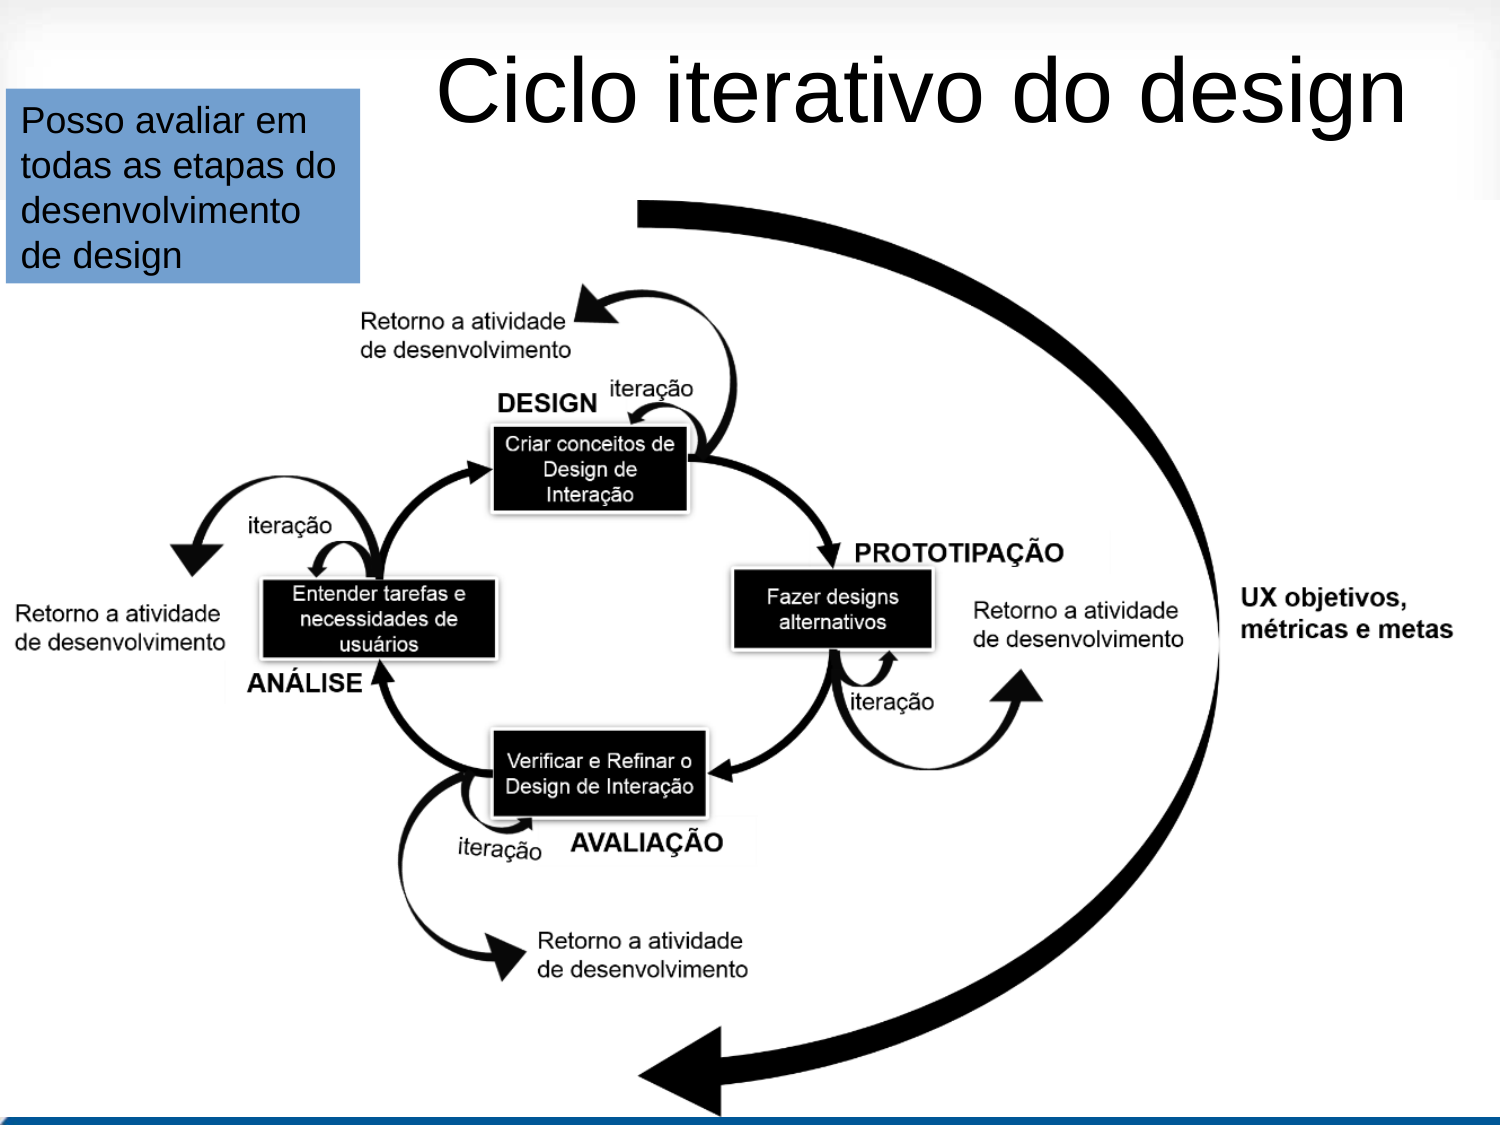

# Ciclo iterativo do design
Posso avaliar em todas as etapas do desenvolvimento de design
Avaliação da Usabilidade
4